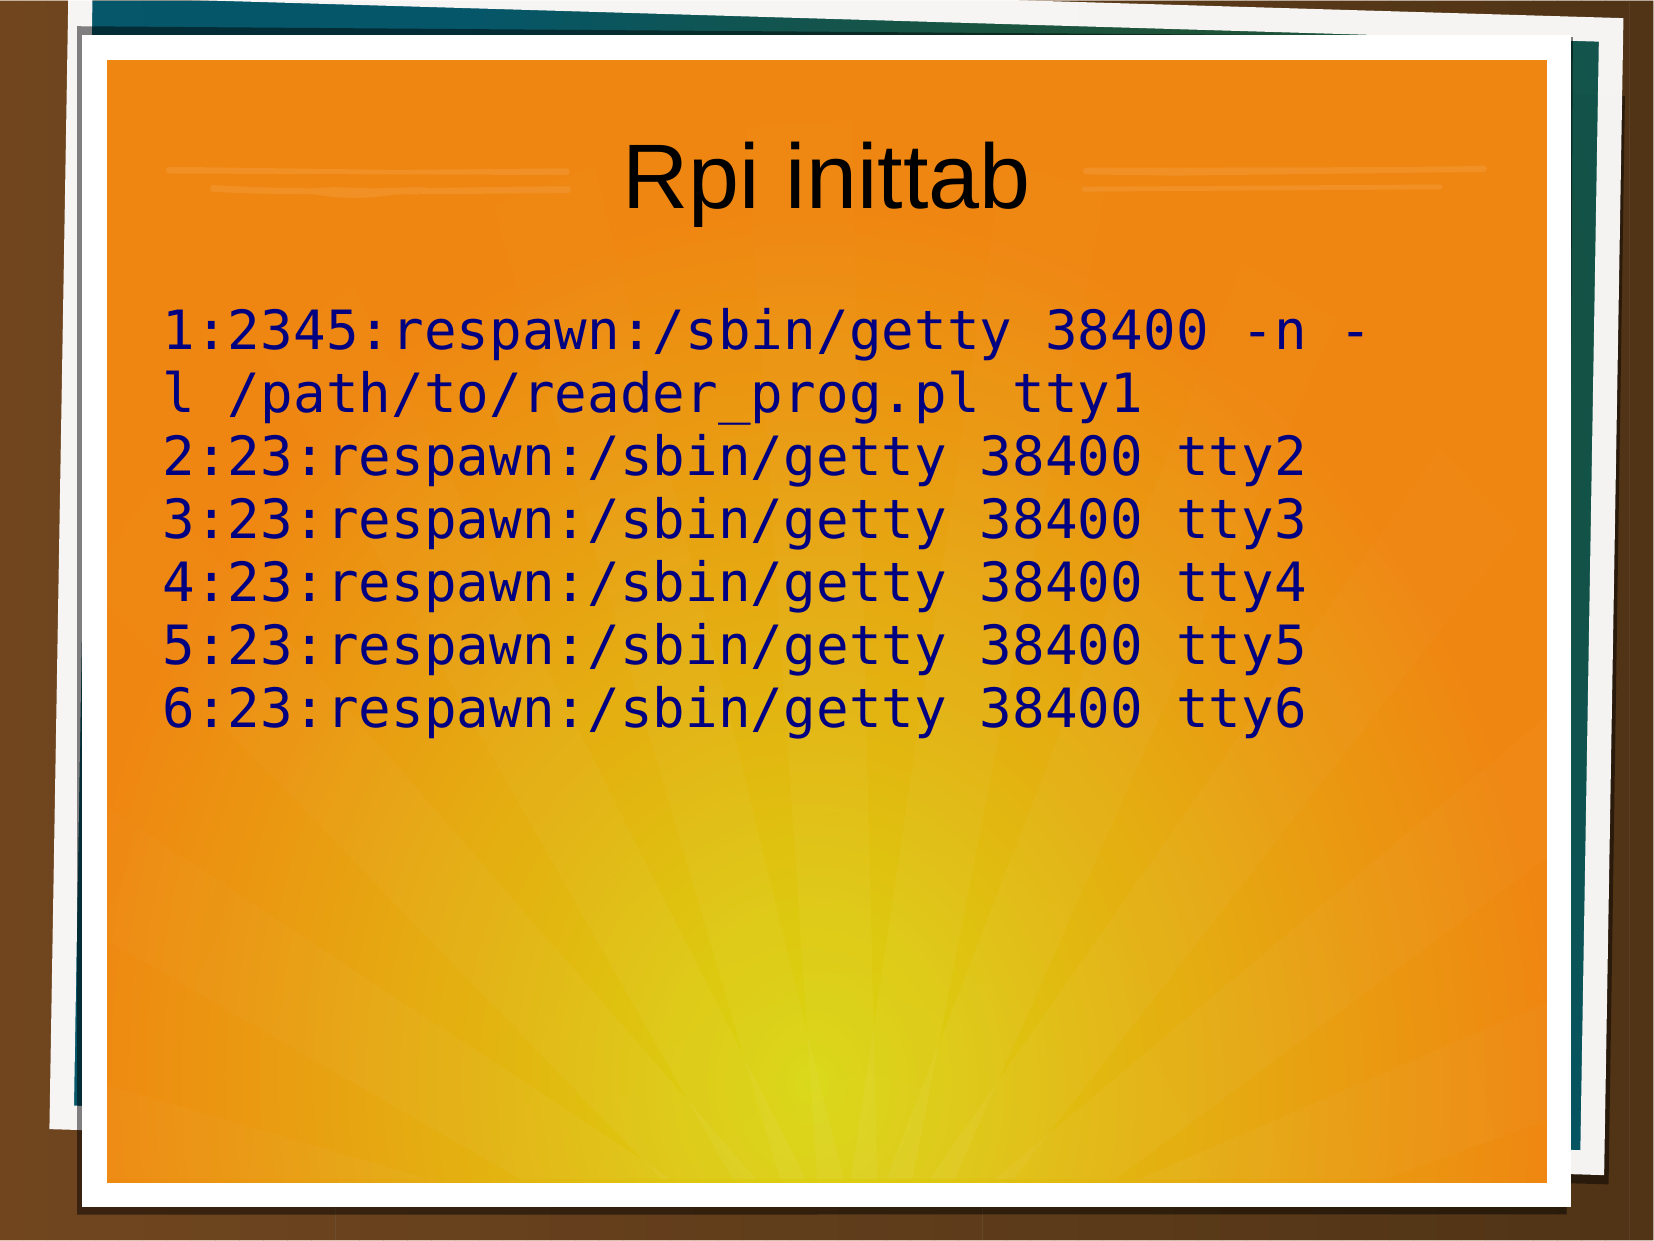

# Rpi inittab
1:2345:respawn:/sbin/getty 38400 -n -l /path/to/reader_prog.pl tty1
2:23:respawn:/sbin/getty 38400 tty2
3:23:respawn:/sbin/getty 38400 tty3
4:23:respawn:/sbin/getty 38400 tty4
5:23:respawn:/sbin/getty 38400 tty5
6:23:respawn:/sbin/getty 38400 tty6